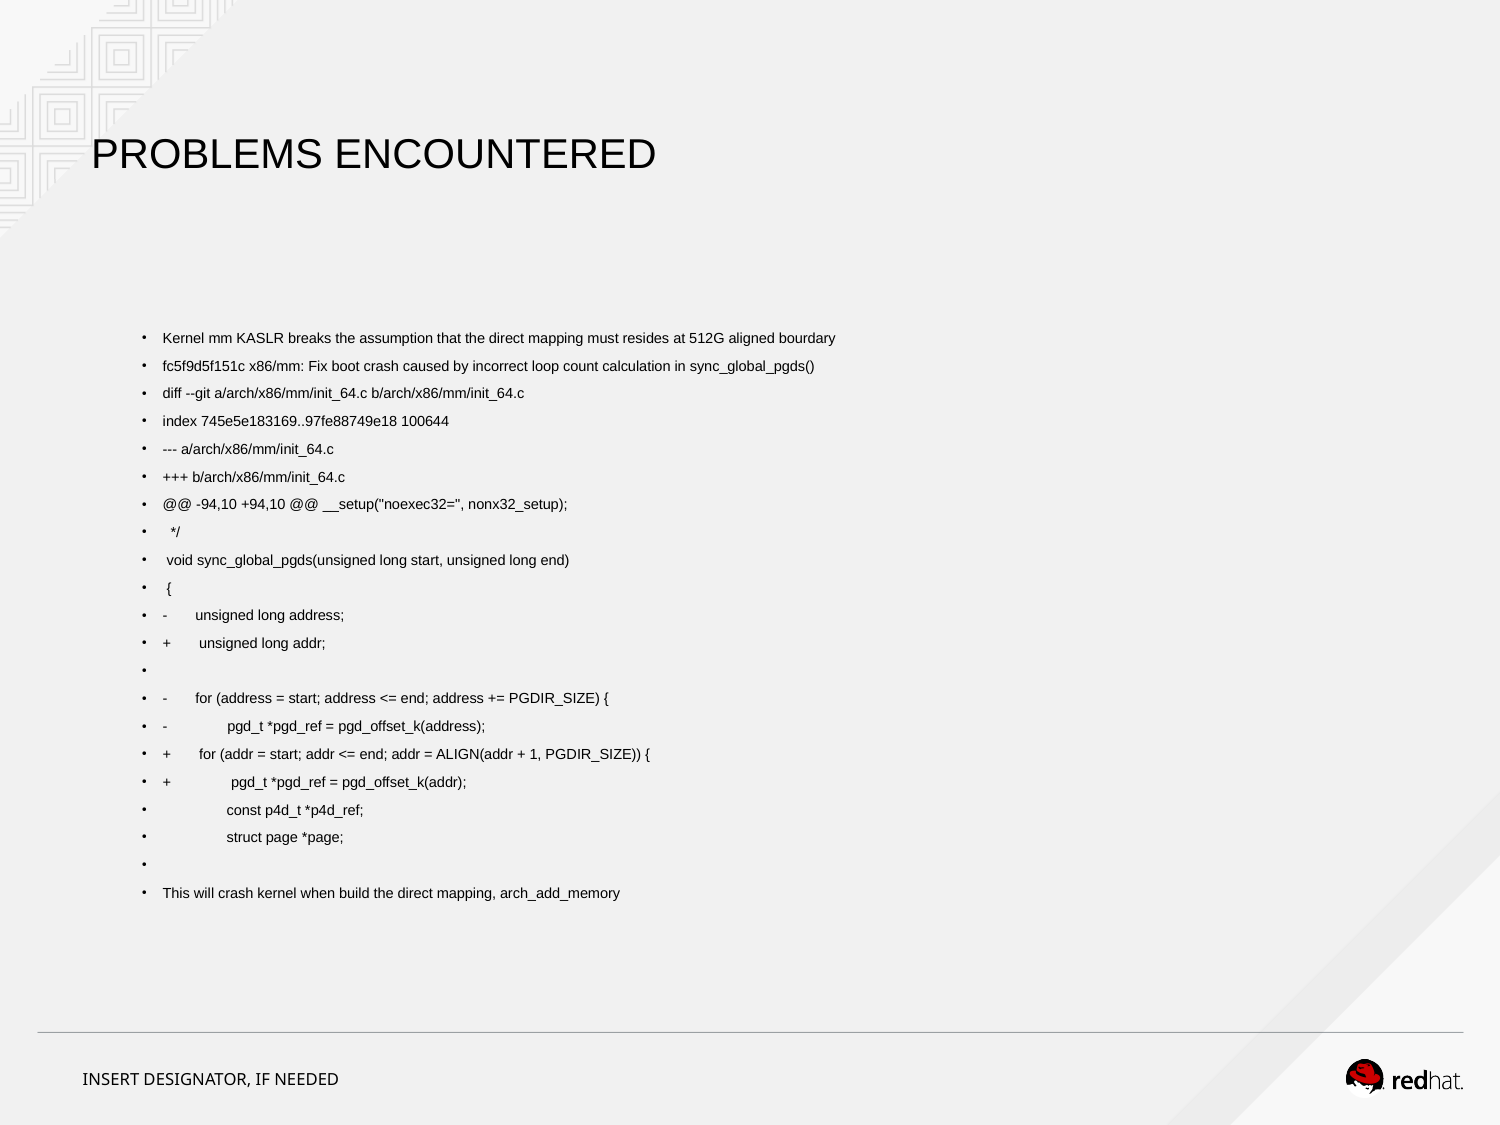

# PROBLEMS ENCOUNTERED
Kernel mm KASLR breaks the assumption that the direct mapping must resides at 512G aligned bourdary
fc5f9d5f151c x86/mm: Fix boot crash caused by incorrect loop count calculation in sync_global_pgds()
diff --git a/arch/x86/mm/init_64.c b/arch/x86/mm/init_64.c
index 745e5e183169..97fe88749e18 100644
--- a/arch/x86/mm/init_64.c
+++ b/arch/x86/mm/init_64.c
@@ -94,10 +94,10 @@ __setup("noexec32=", nonx32_setup);
 */
 void sync_global_pgds(unsigned long start, unsigned long end)
 {
- unsigned long address;
+ unsigned long addr;
- for (address = start; address <= end; address += PGDIR_SIZE) {
- pgd_t *pgd_ref = pgd_offset_k(address);
+ for (addr = start; addr <= end; addr = ALIGN(addr + 1, PGDIR_SIZE)) {
+ pgd_t *pgd_ref = pgd_offset_k(addr);
 const p4d_t *p4d_ref;
 struct page *page;
This will crash kernel when build the direct mapping, arch_add_memory